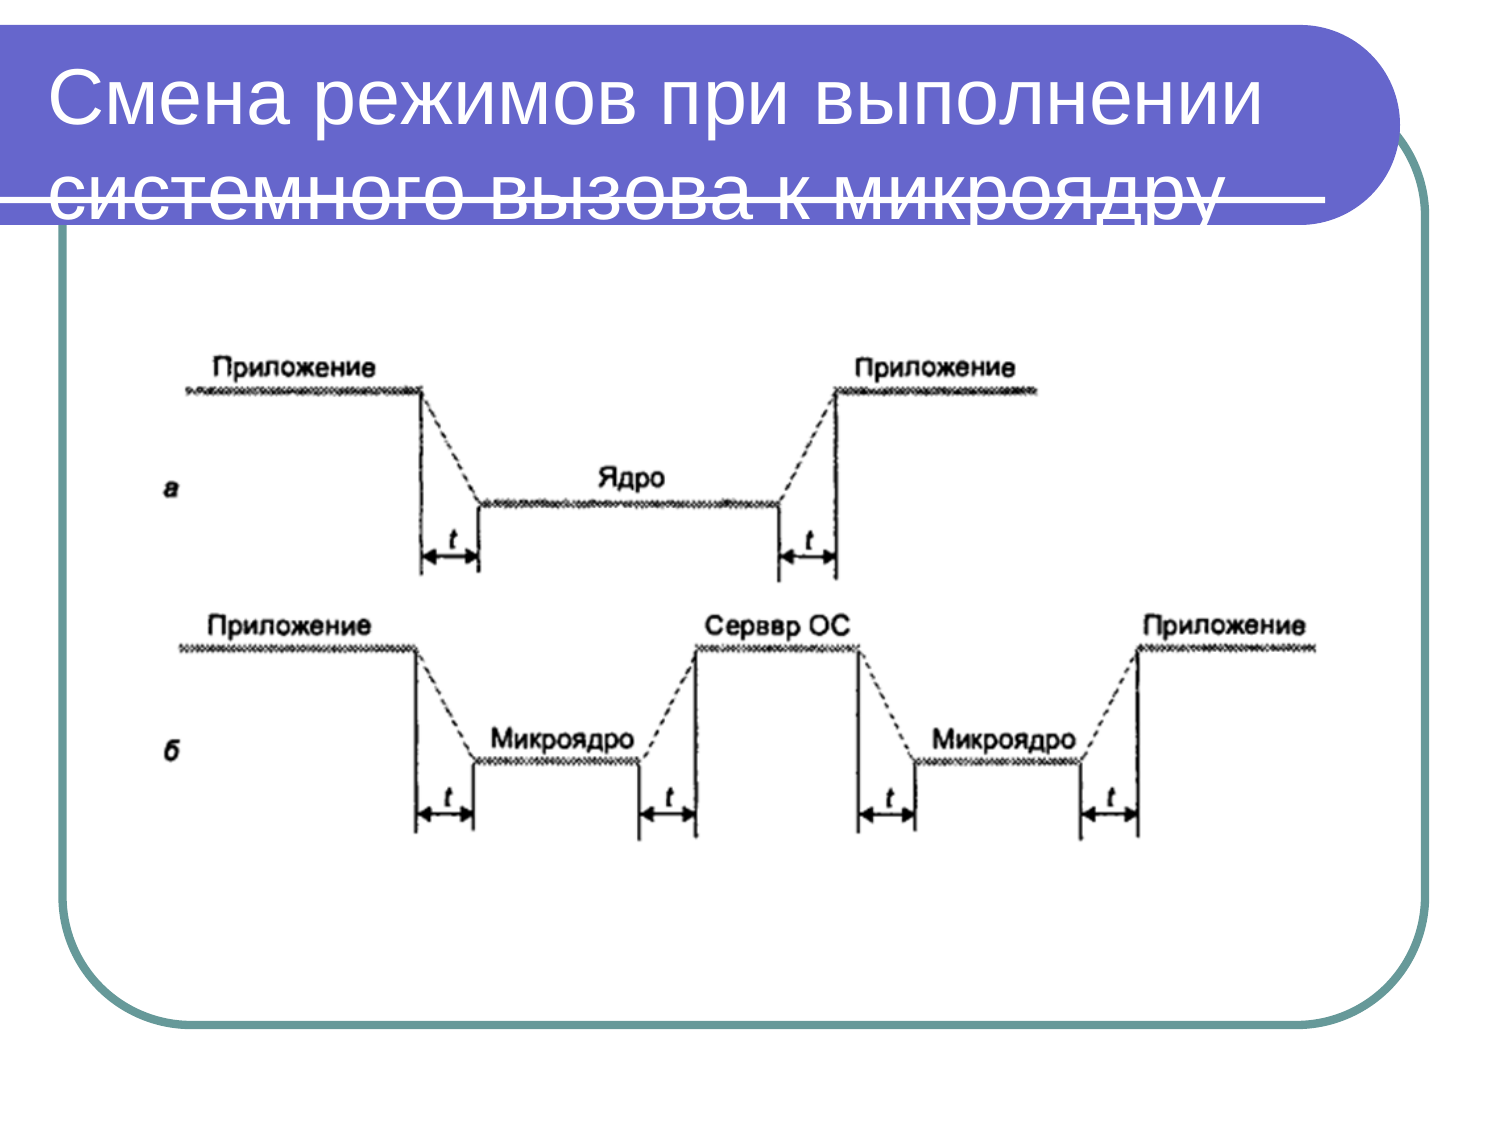

# Смена режимов при выполнении системного вызова к микроядру